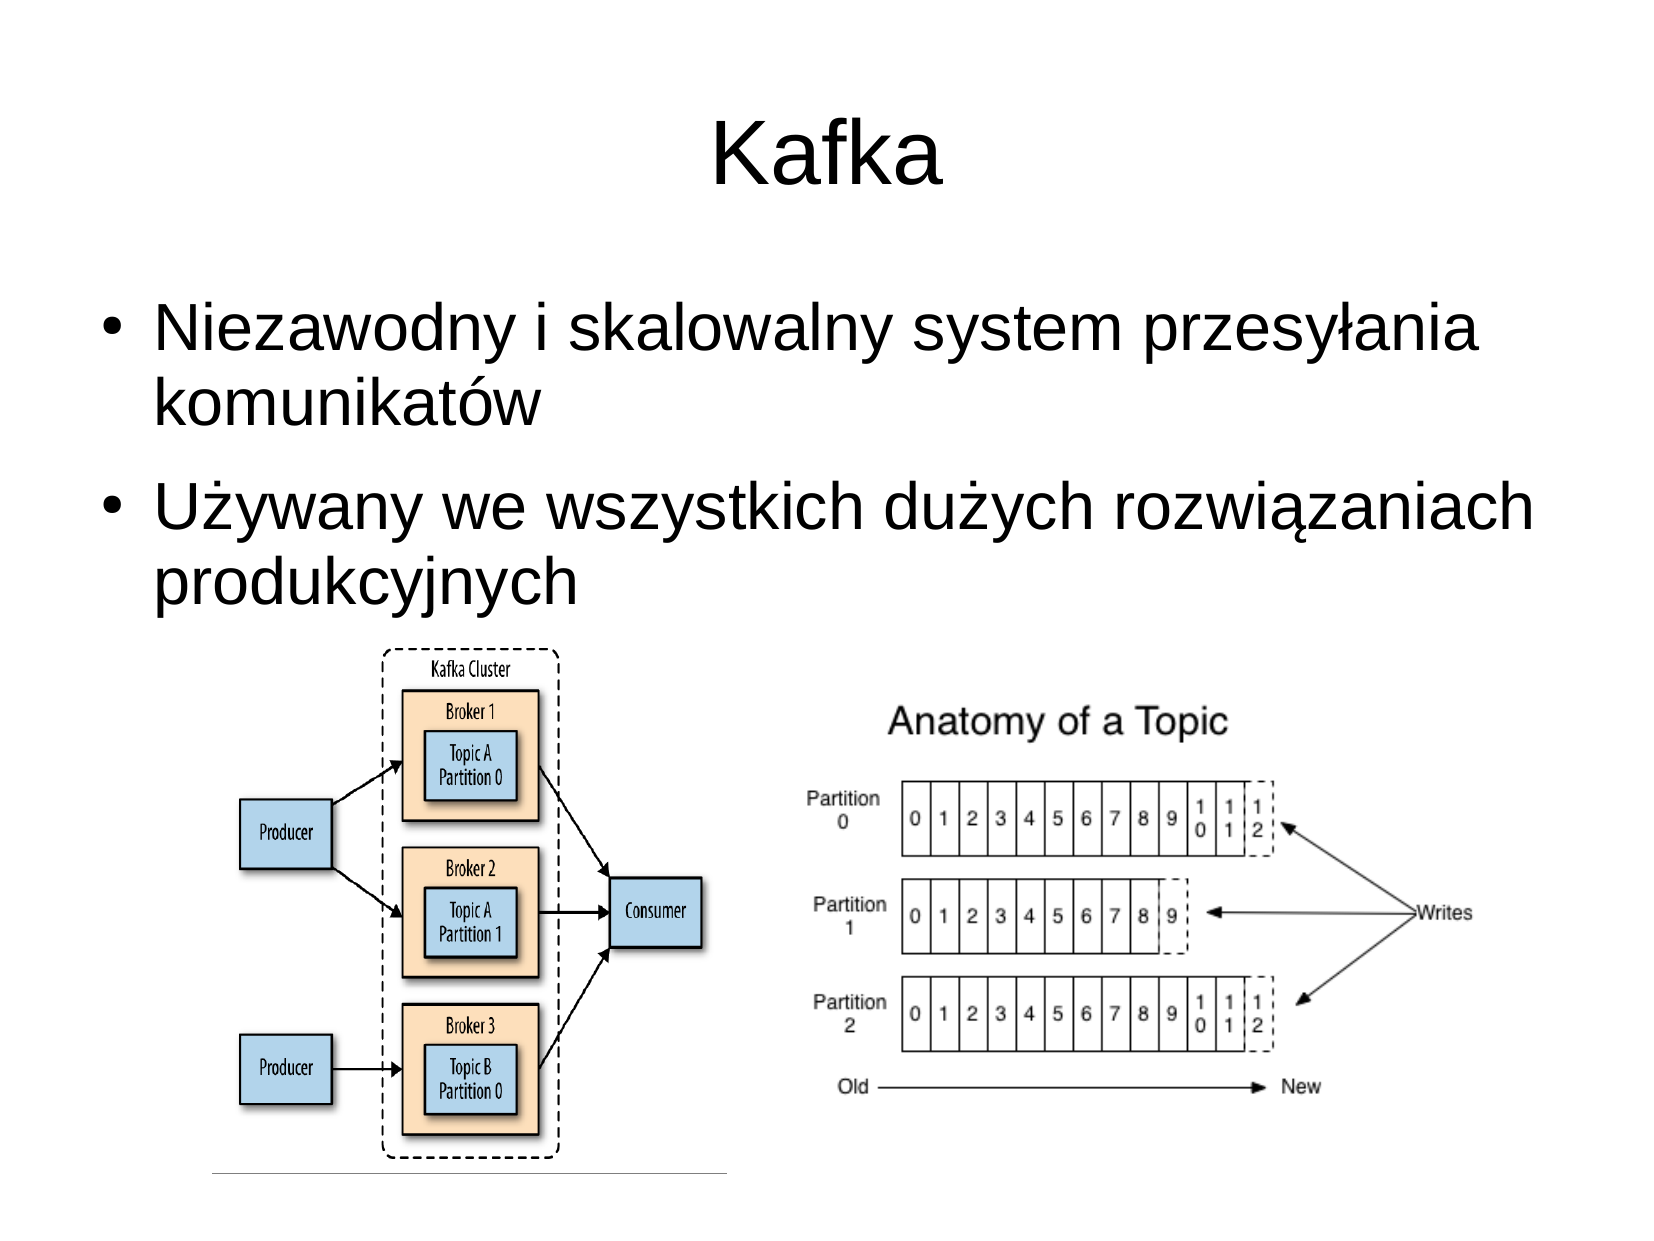

# Kafka
Niezawodny i skalowalny system przesyłania komunikatów
Używany we wszystkich dużych rozwiązaniach produkcyjnych